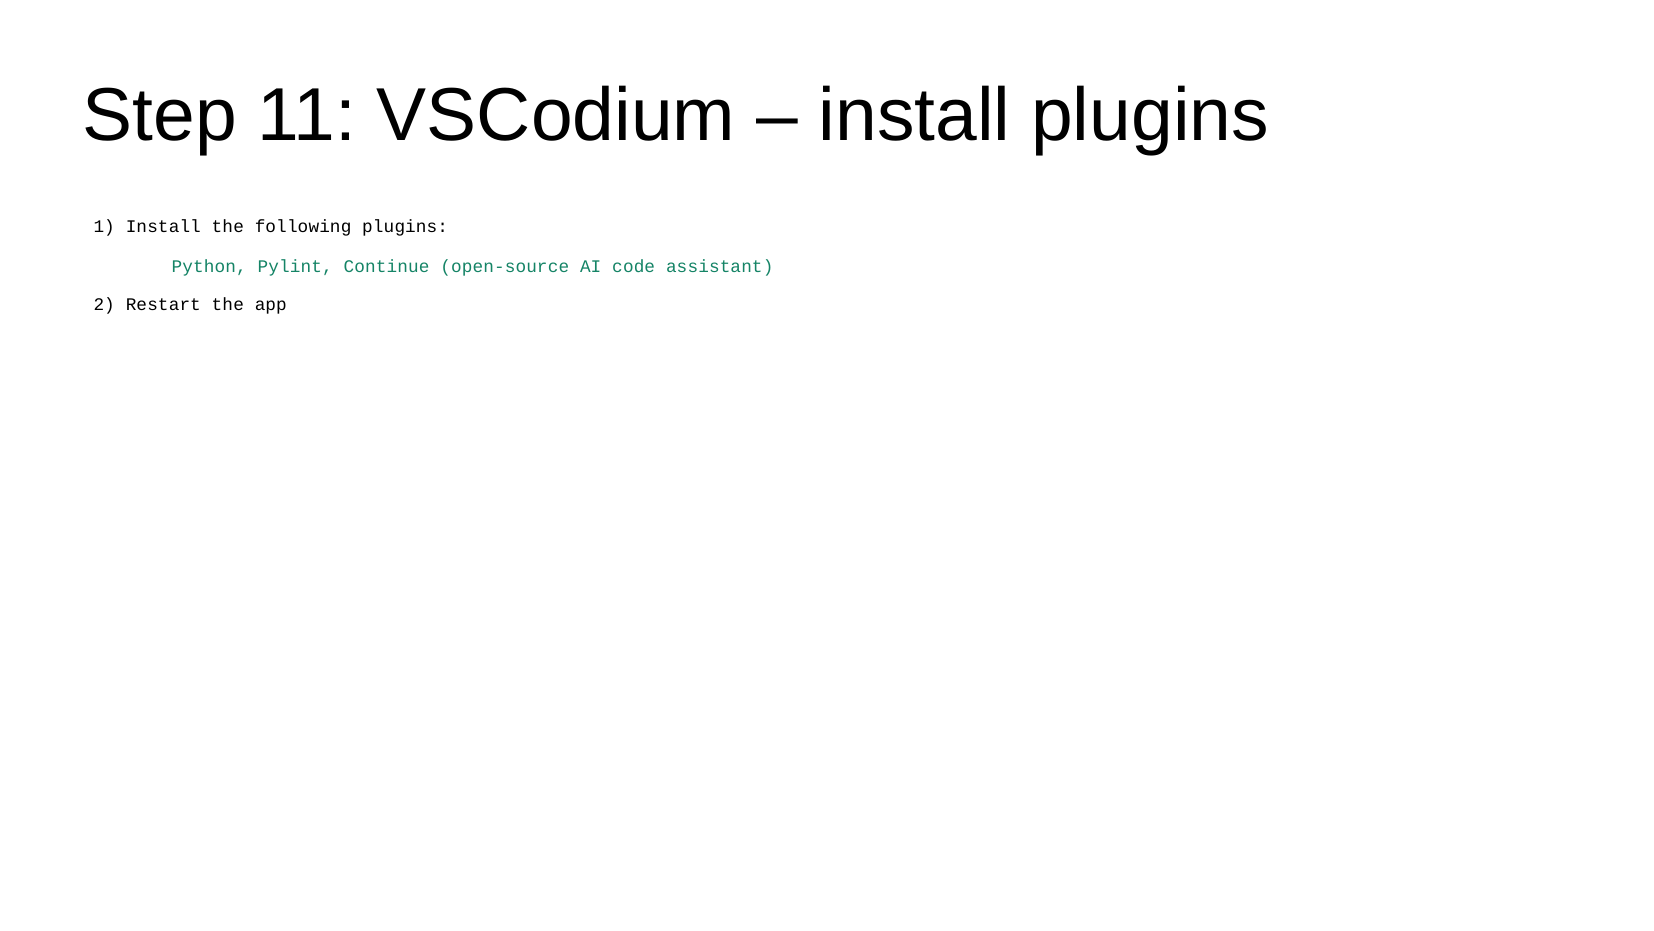

# Step 11: VSCodium – install plugins
Install the following plugins:
		Python, Pylint, Continue (open-source AI code assistant)
Restart the app